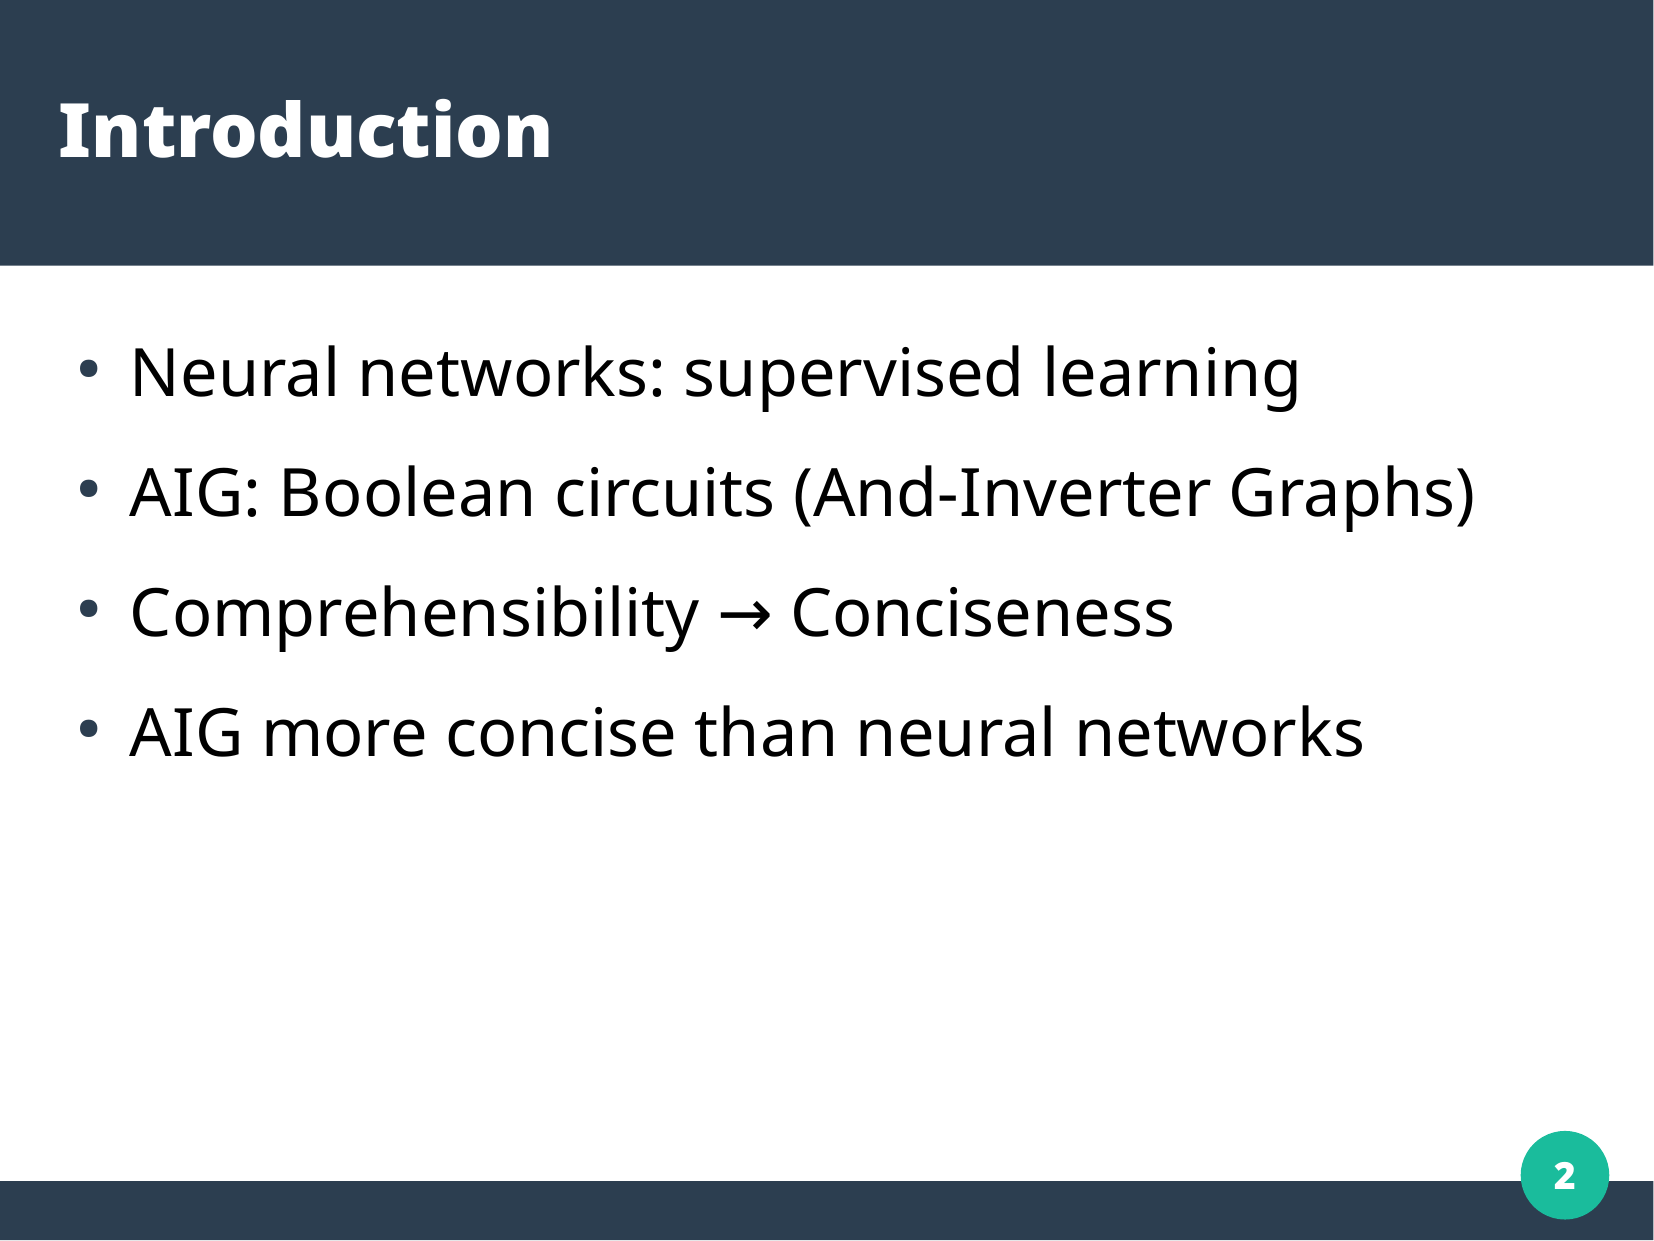

# Introduction
Neural networks: supervised learning
AIG: Boolean circuits (And-Inverter Graphs)
Comprehensibility → Conciseness
AIG more concise than neural networks
2